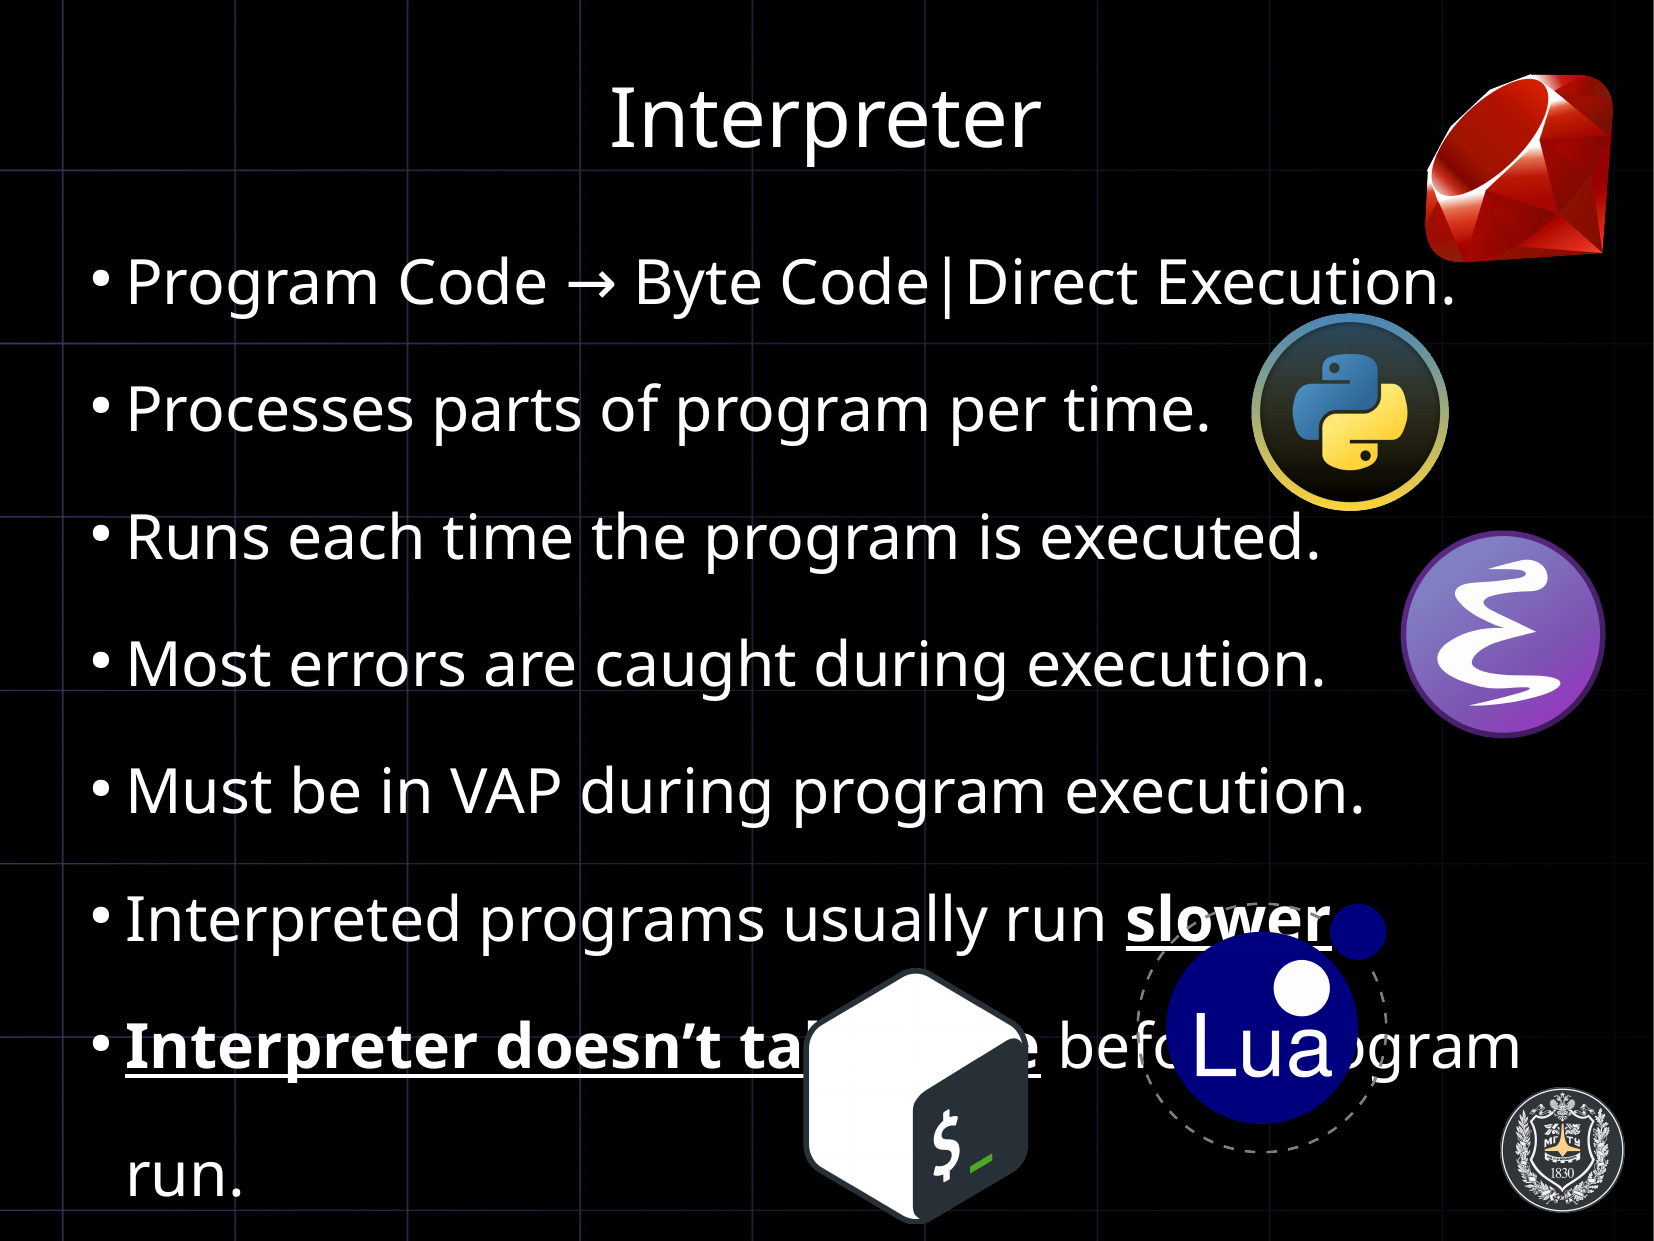

# Interpreter
Program Code → Byte Code|Direct Execution.
Processes parts of program per time.
Runs each time the program is executed.
Most errors are caught during execution.
Must be in VAP during program execution.
Interpreted programs usually run slower.
Interpreter doesn’t take time before program run.
Interpreter can’t optimize program.